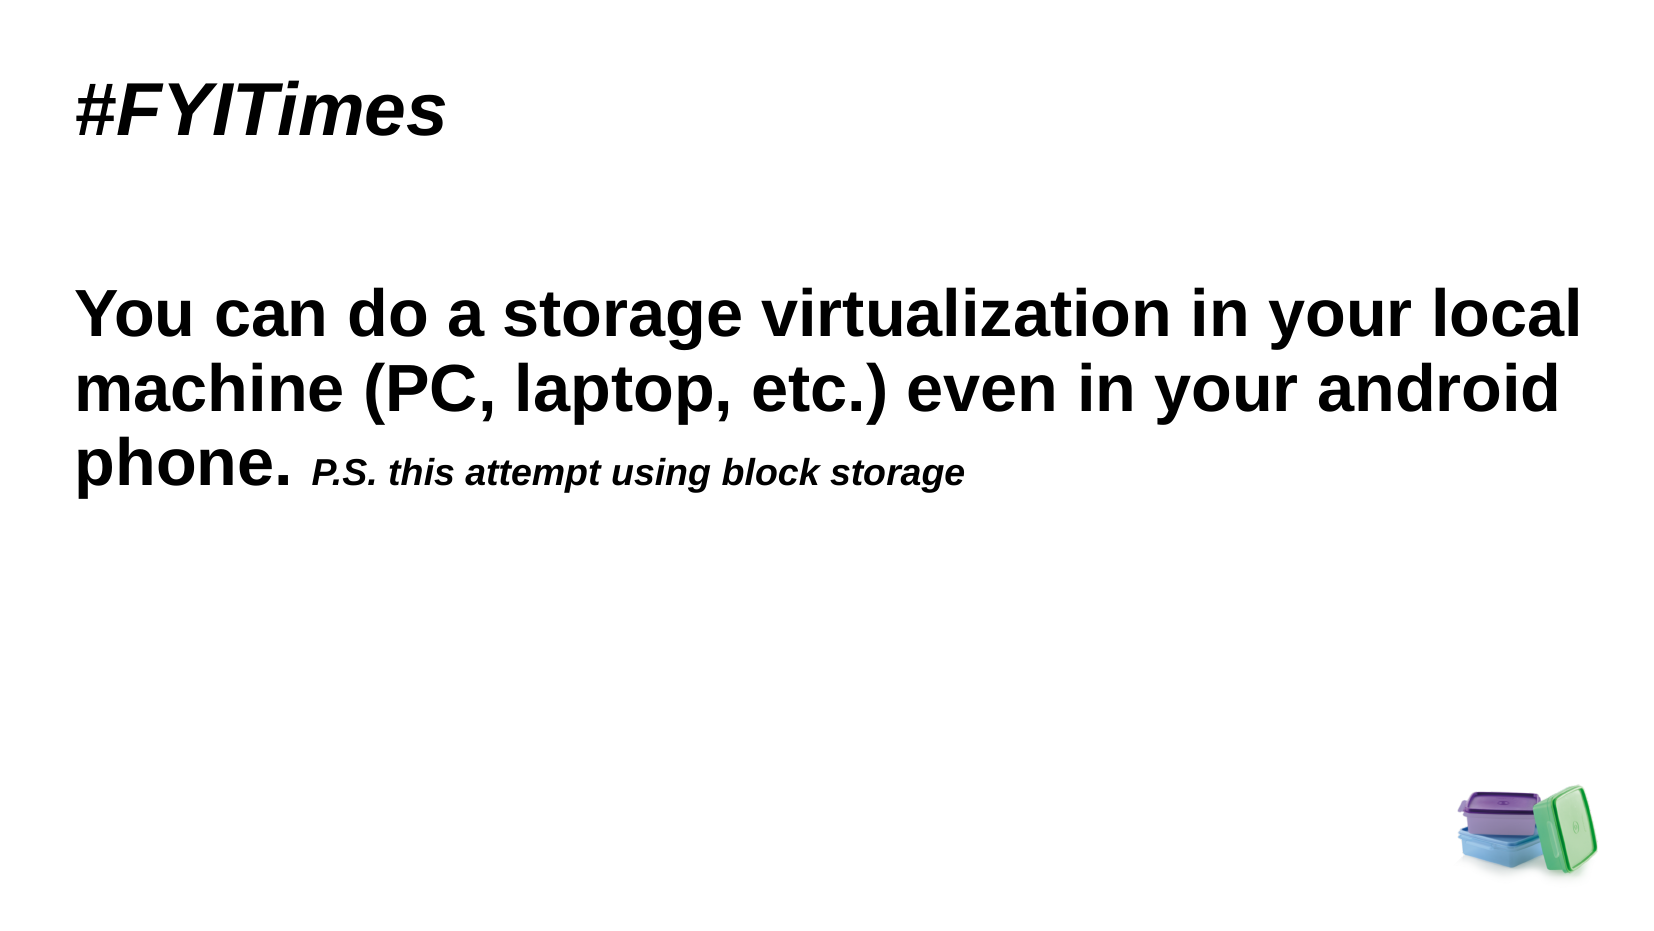

#FYITimes
You can do a storage virtualization in your local machine (PC, laptop, etc.) even in your android phone. P.S. this attempt using block storage